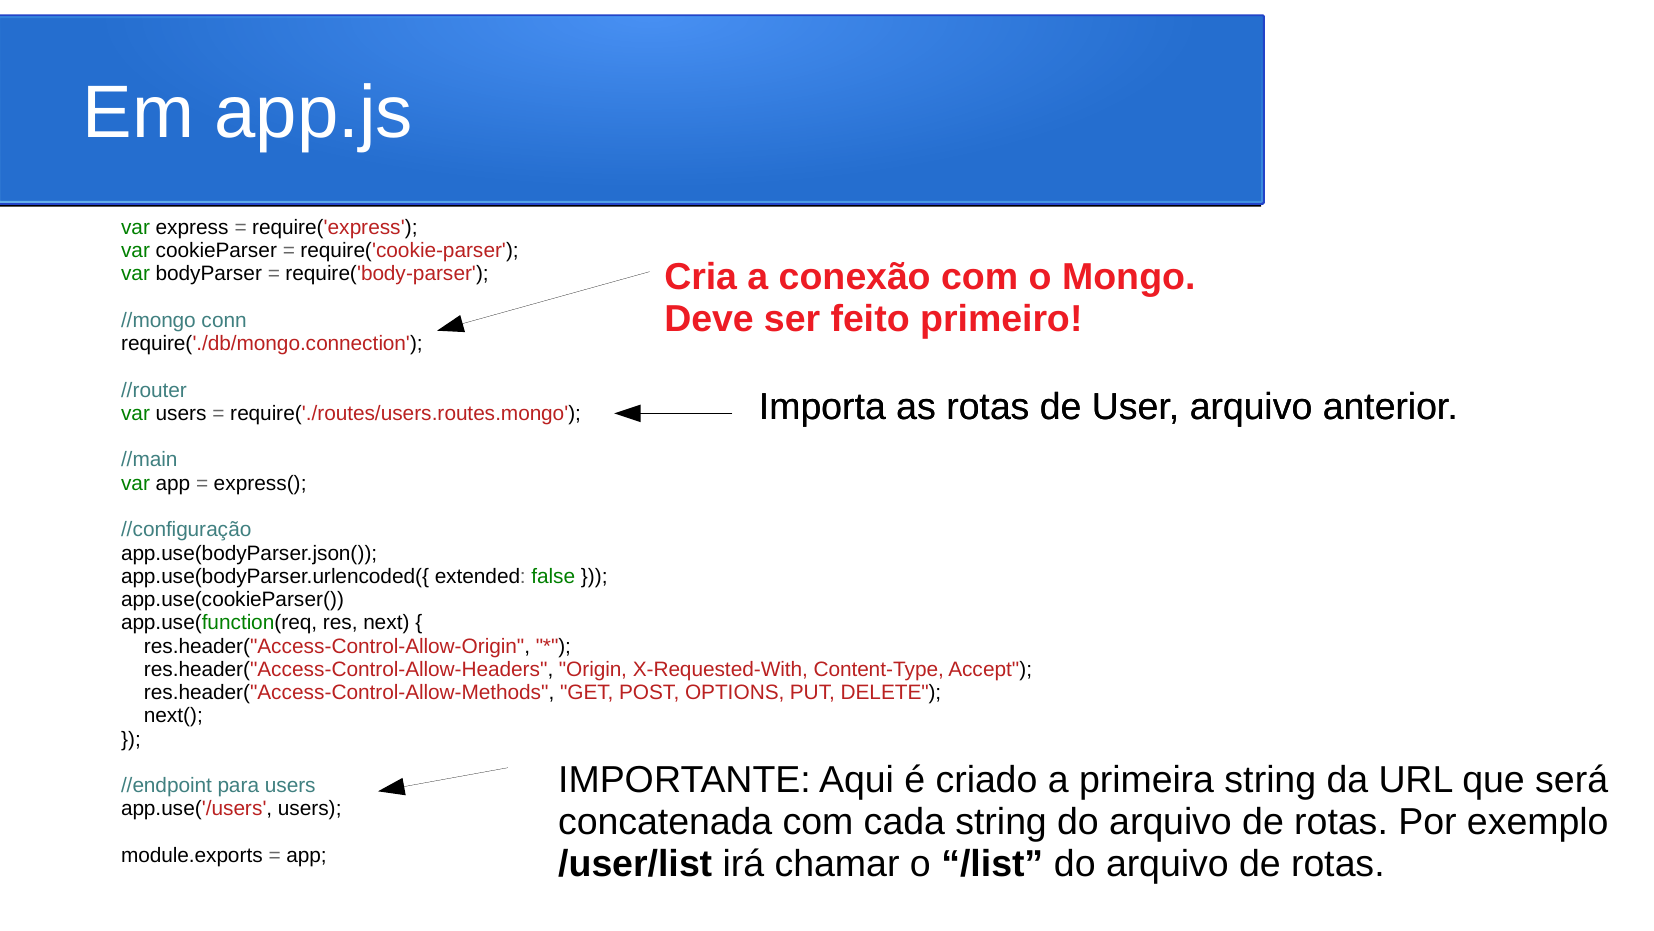

# Em app.js
var express = require('express');
var cookieParser = require('cookie-parser');
var bodyParser = require('body-parser');
//mongo conn
require('./db/mongo.connection');
//router
var users = require('./routes/users.routes.mongo');
//main
var app = express();
//configuração
app.use(bodyParser.json());
app.use(bodyParser.urlencoded({ extended: false }));
app.use(cookieParser())
app.use(function(req, res, next) {
 res.header("Access-Control-Allow-Origin", "*");
 res.header("Access-Control-Allow-Headers", "Origin, X-Requested-With, Content-Type, Accept");
 res.header("Access-Control-Allow-Methods", "GET, POST, OPTIONS, PUT, DELETE");
 next();
});
//endpoint para users
app.use('/users', users);
module.exports = app;
Cria a conexão com o Mongo.
Deve ser feito primeiro!
Importa as rotas de User, arquivo anterior.
Importa as rotas de User, arquivo anterior.
IMPORTANTE: Aqui é criado a primeira string da URL que será
concatenada com cada string do arquivo de rotas. Por exemplo
/user/list irá chamar o “/list” do arquivo de rotas.